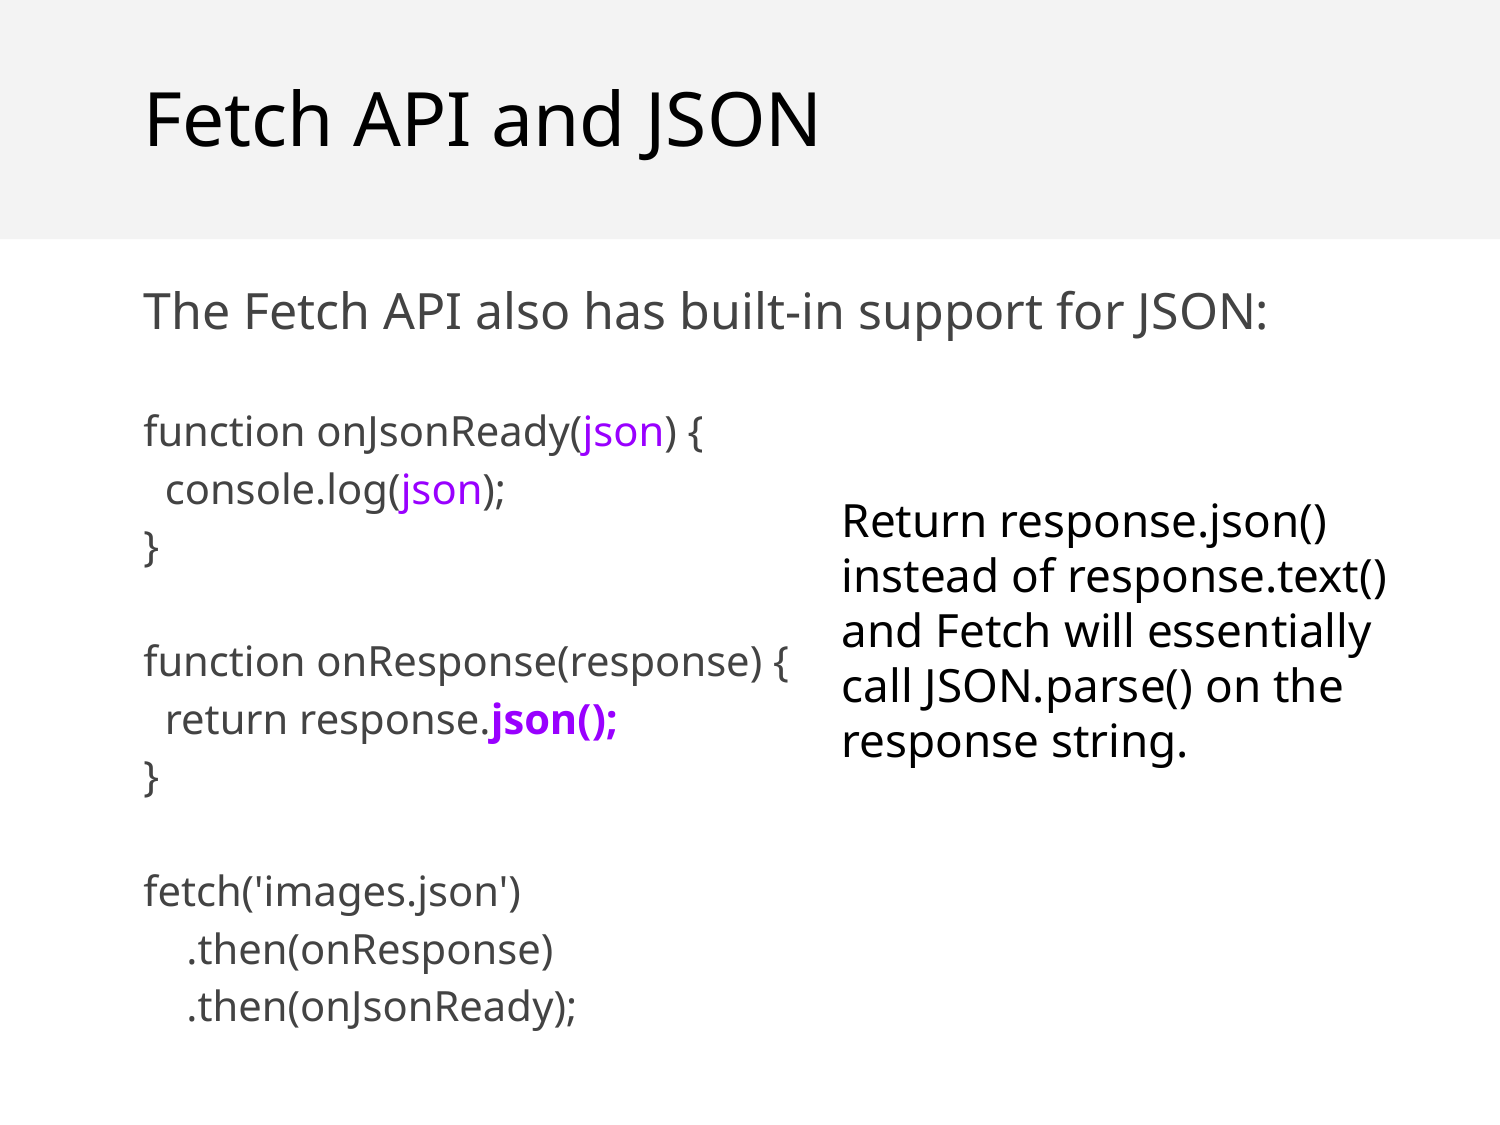

# Fetch API and JSON
The Fetch API also has built-in support for JSON:
function onJsonReady(json) {
 console.log(json);
}
function onResponse(response) {
 return response.json();
}
fetch('images.json')
 .then(onResponse)
 .then(onJsonReady);
Return response.json() instead of response.text() and Fetch will essentially call JSON.parse() on the response string.